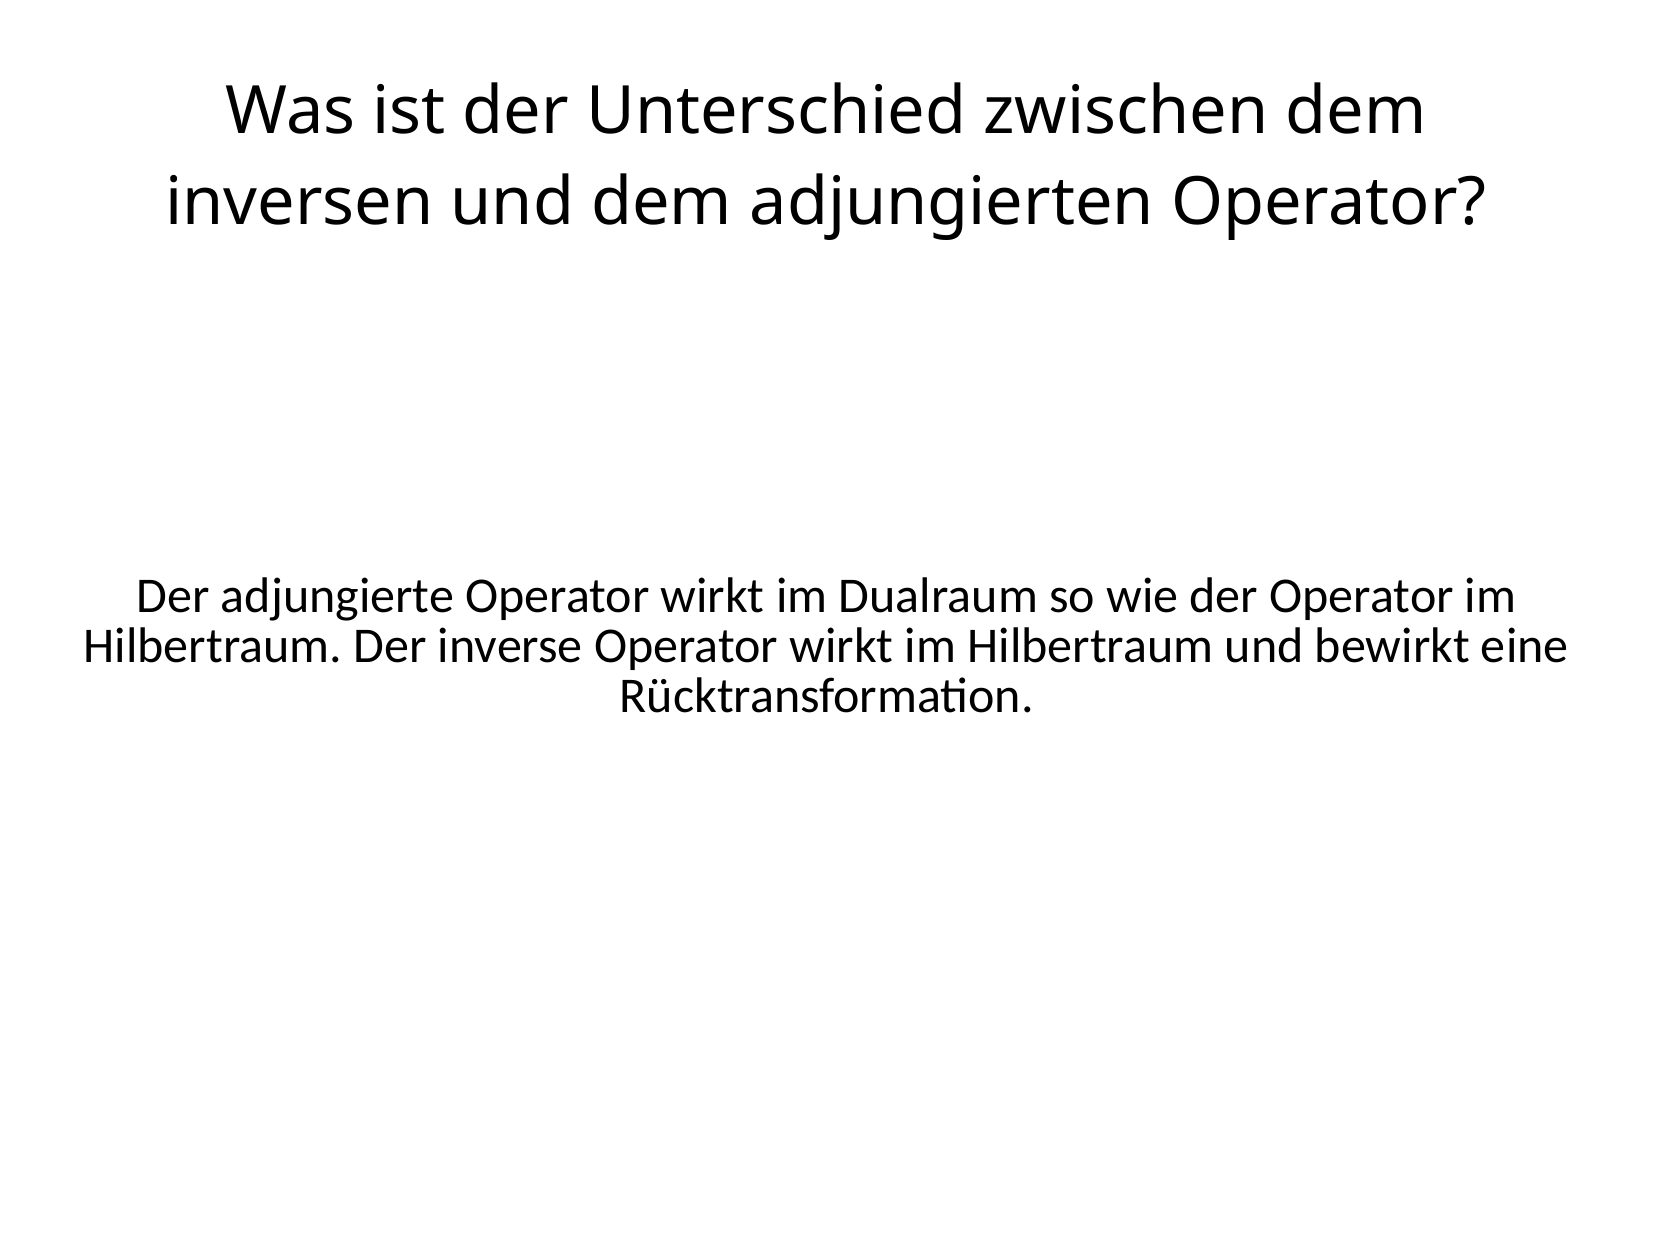

# Was ist der Unterschied zwischen dem inversen und dem adjungierten Operator?
Der adjungierte Operator wirkt im Dualraum so wie der Operator im Hilbertraum. Der inverse Operator wirkt im Hilbertraum und bewirkt eine Rücktransformation.